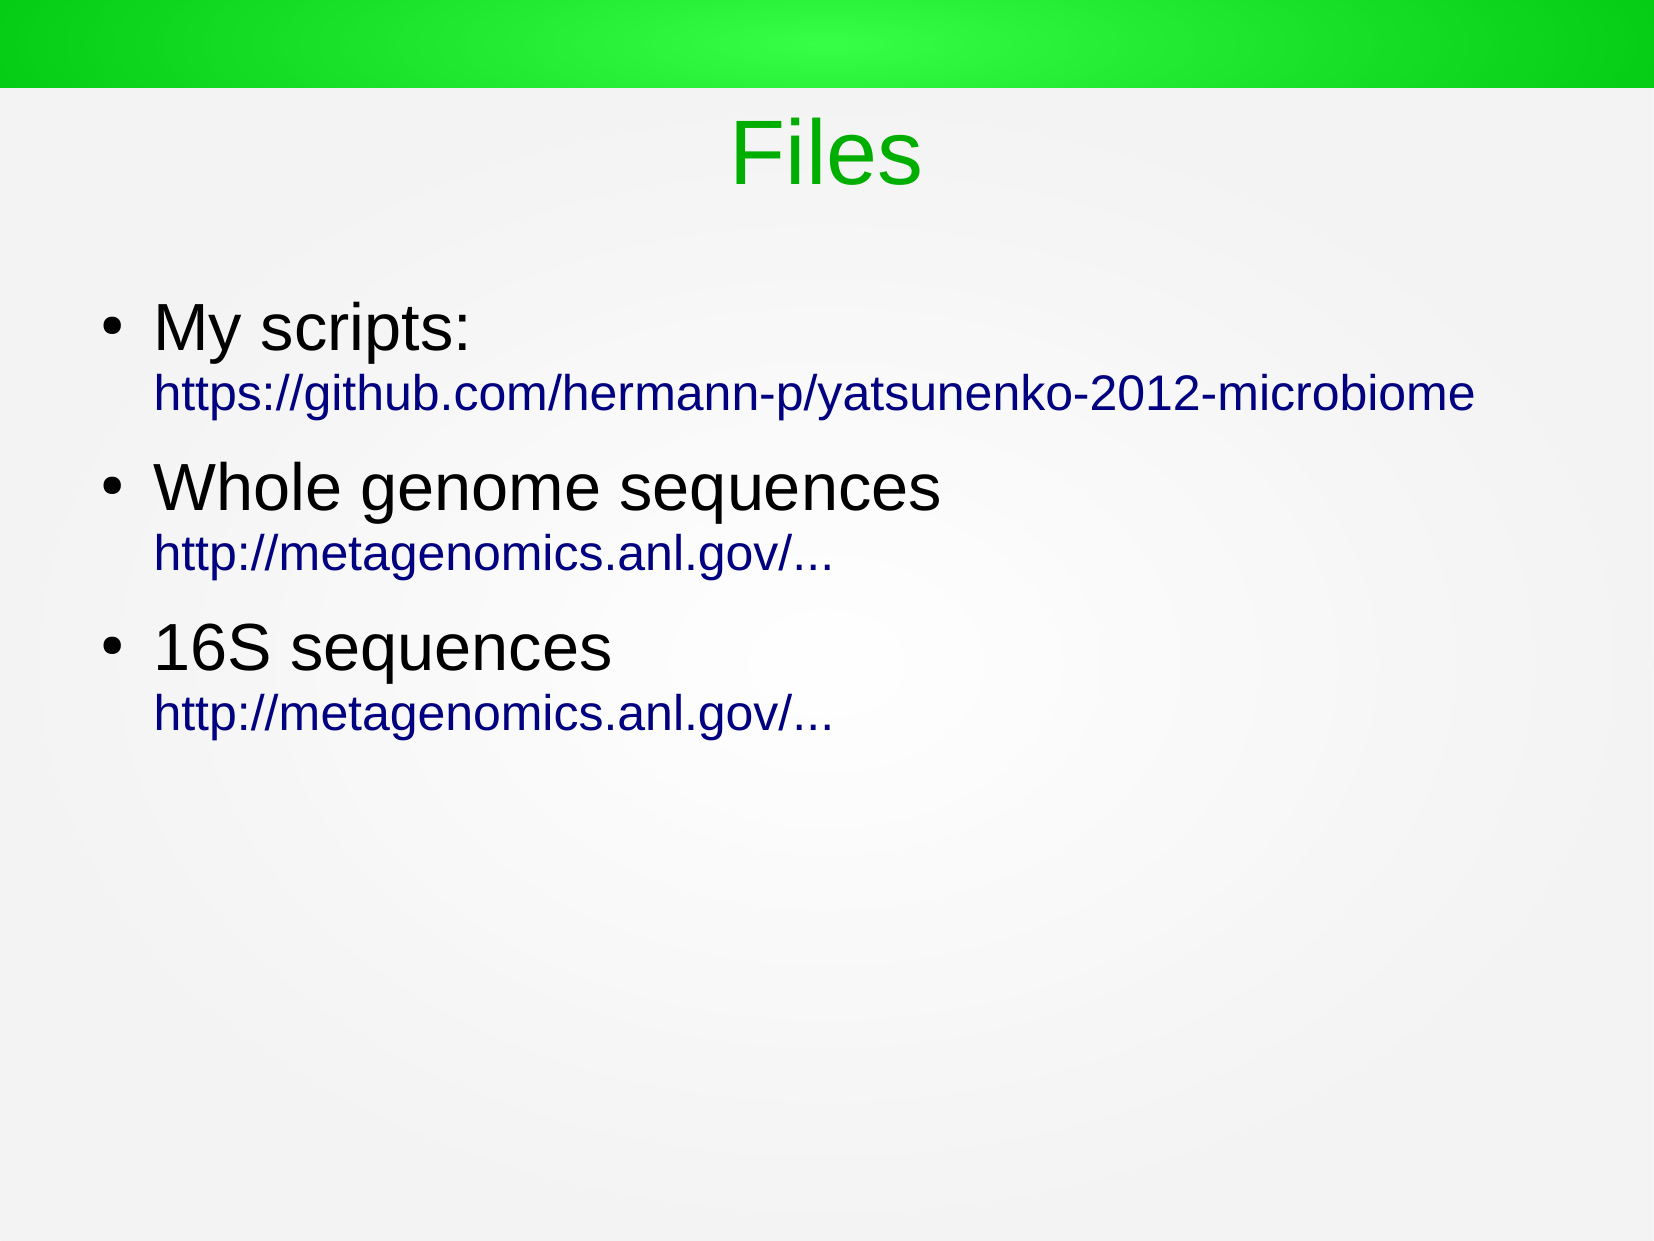

# Files
My scripts:
https://github.com/hermann-p/yatsunenko-2012-microbiome
Whole genome sequences
http://metagenomics.anl.gov/...
16S sequences
http://metagenomics.anl.gov/...